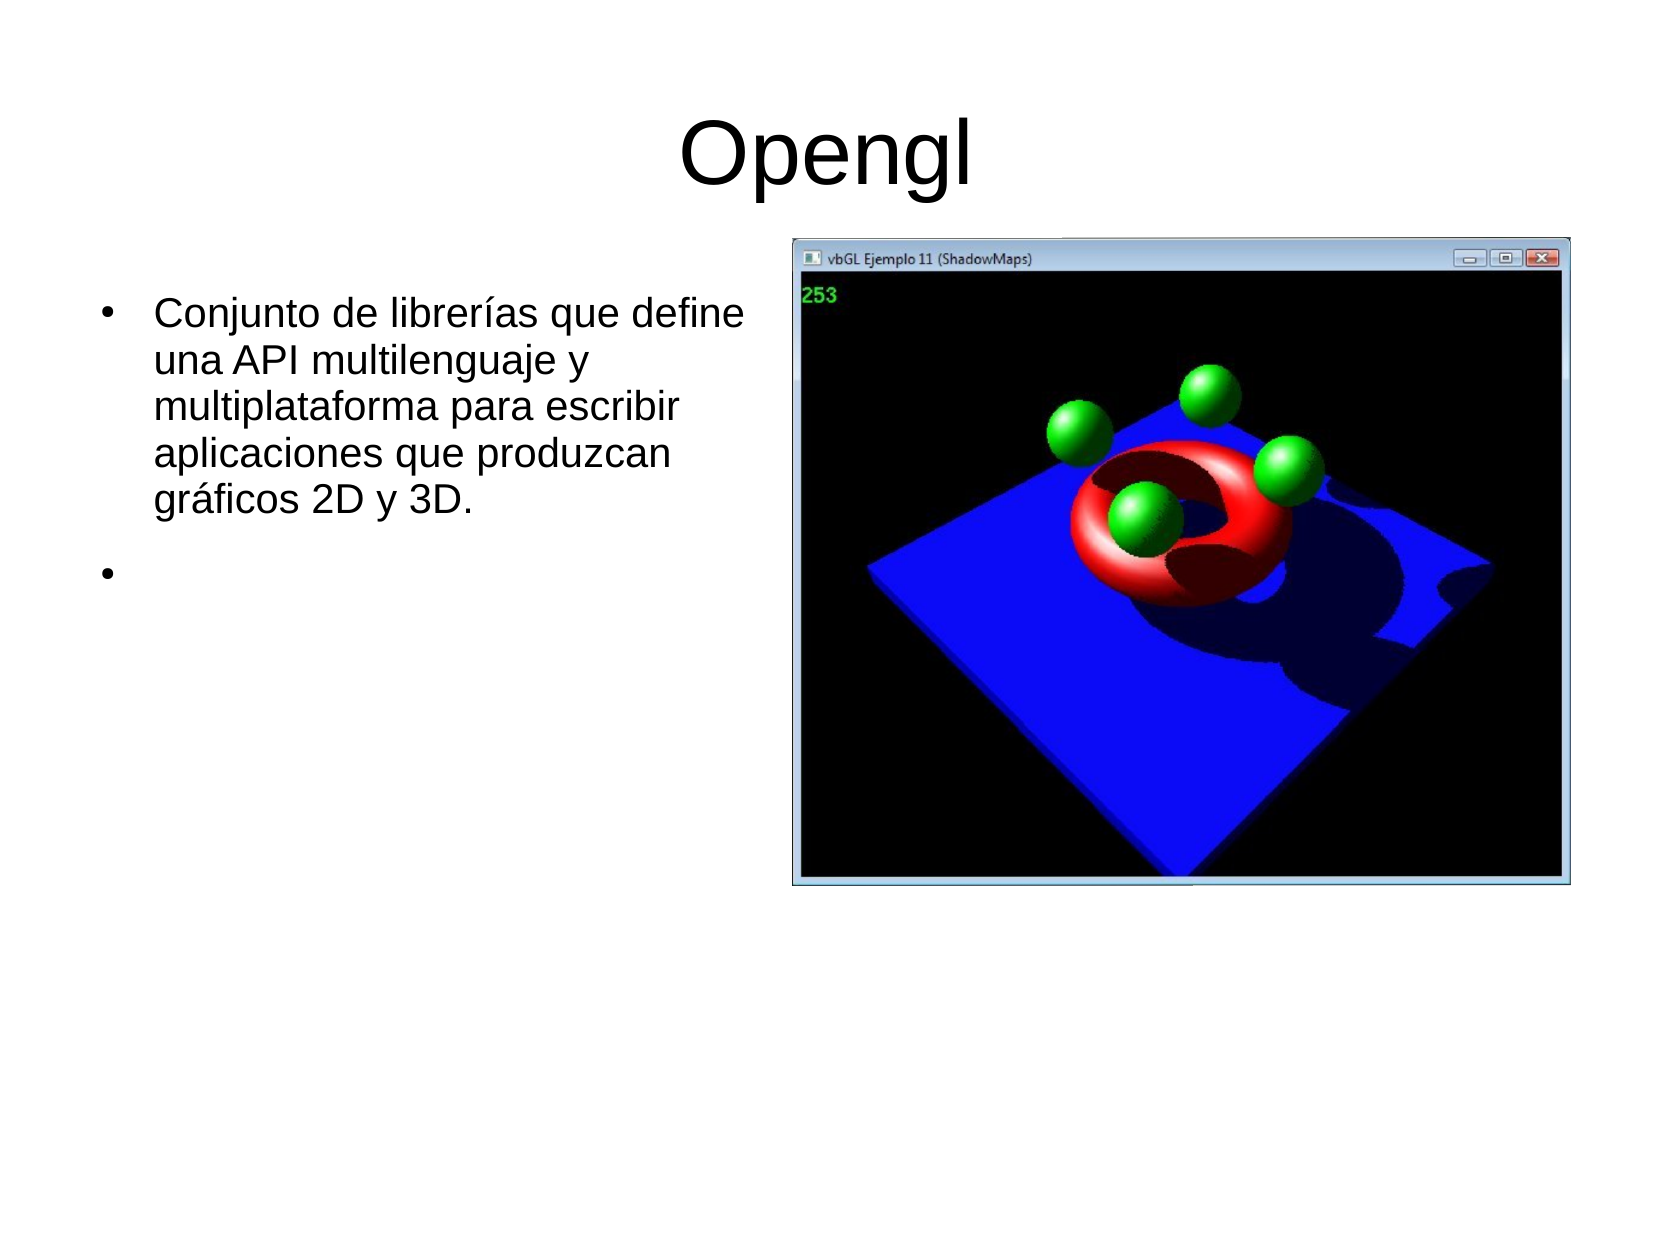

# Opengl
Conjunto de librerías que define una API multilenguaje y multiplataforma para escribir aplicaciones que produzcan gráficos 2D y 3D.